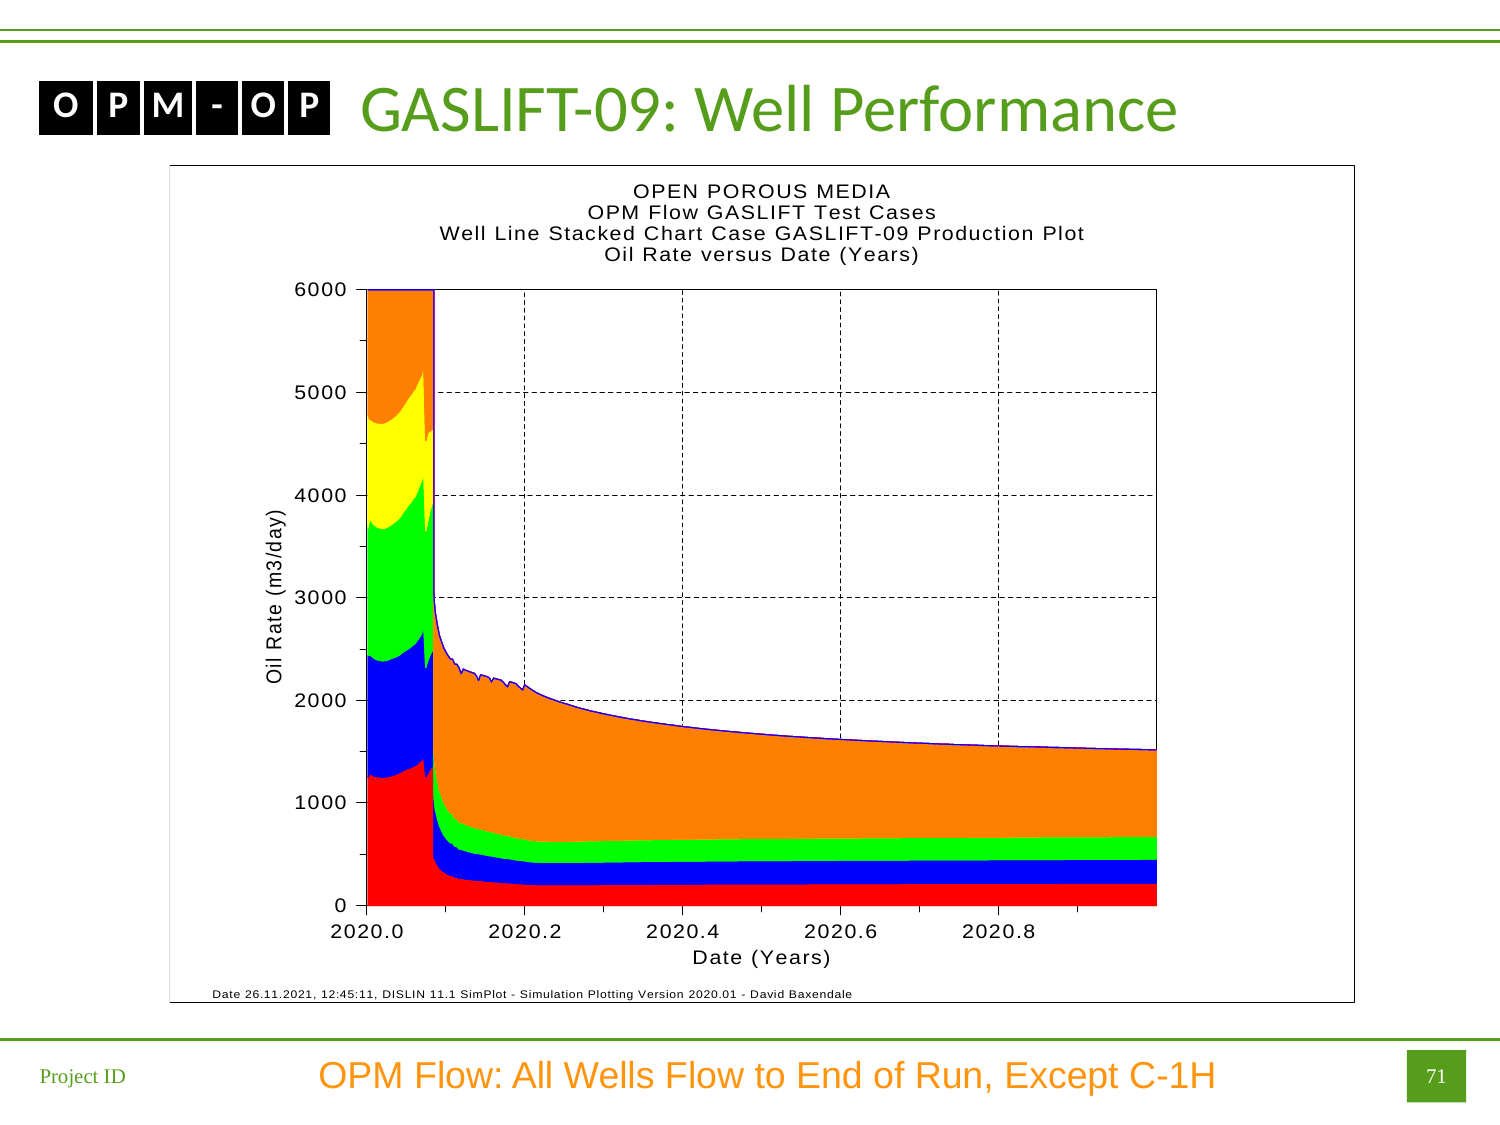

# GASLIFT-09: Well Performance
OPM Flow: All Wells Flow to End of Run, Except C-1H
Project ID
71